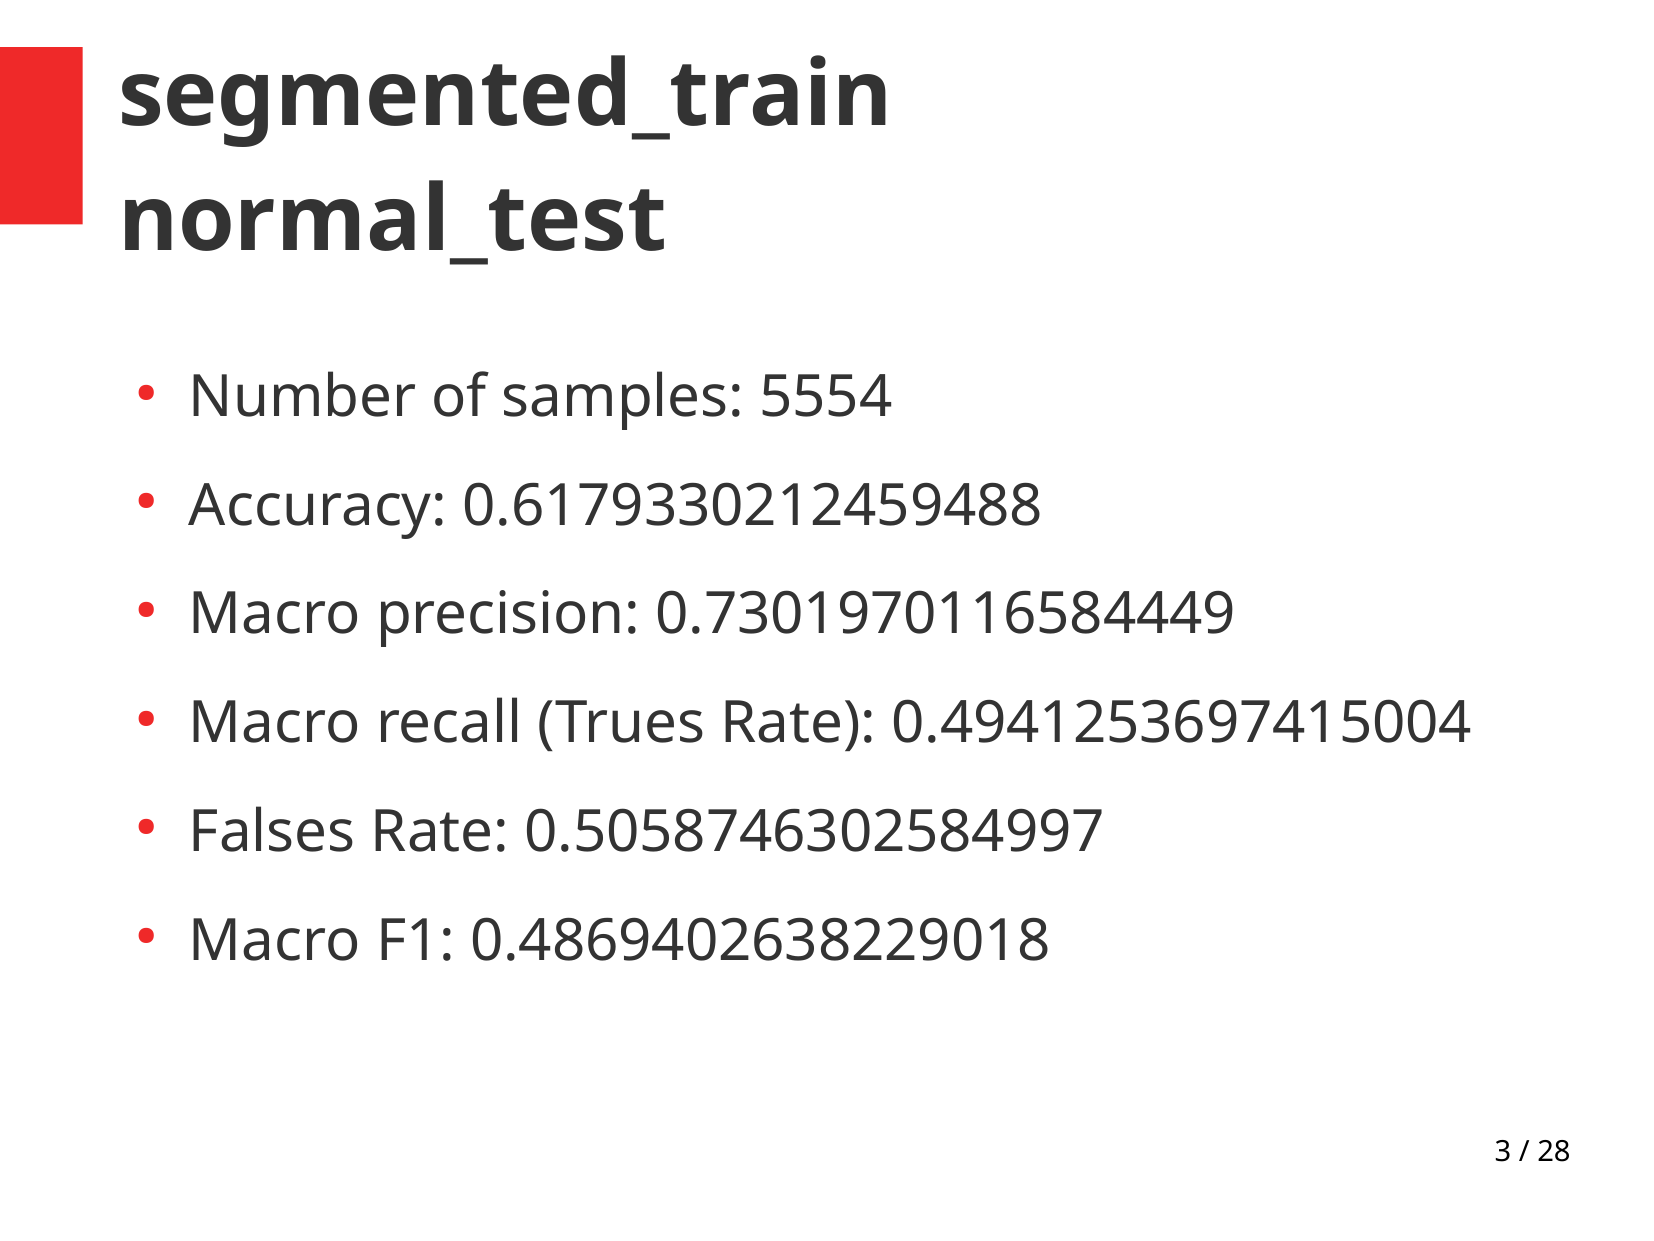

# segmented_train normal_test
Number of samples: 5554
Accuracy: 0.6179330212459488
Macro precision: 0.7301970116584449
Macro recall (Trues Rate): 0.4941253697415004
Falses Rate: 0.5058746302584997
Macro F1: 0.4869402638229018
3